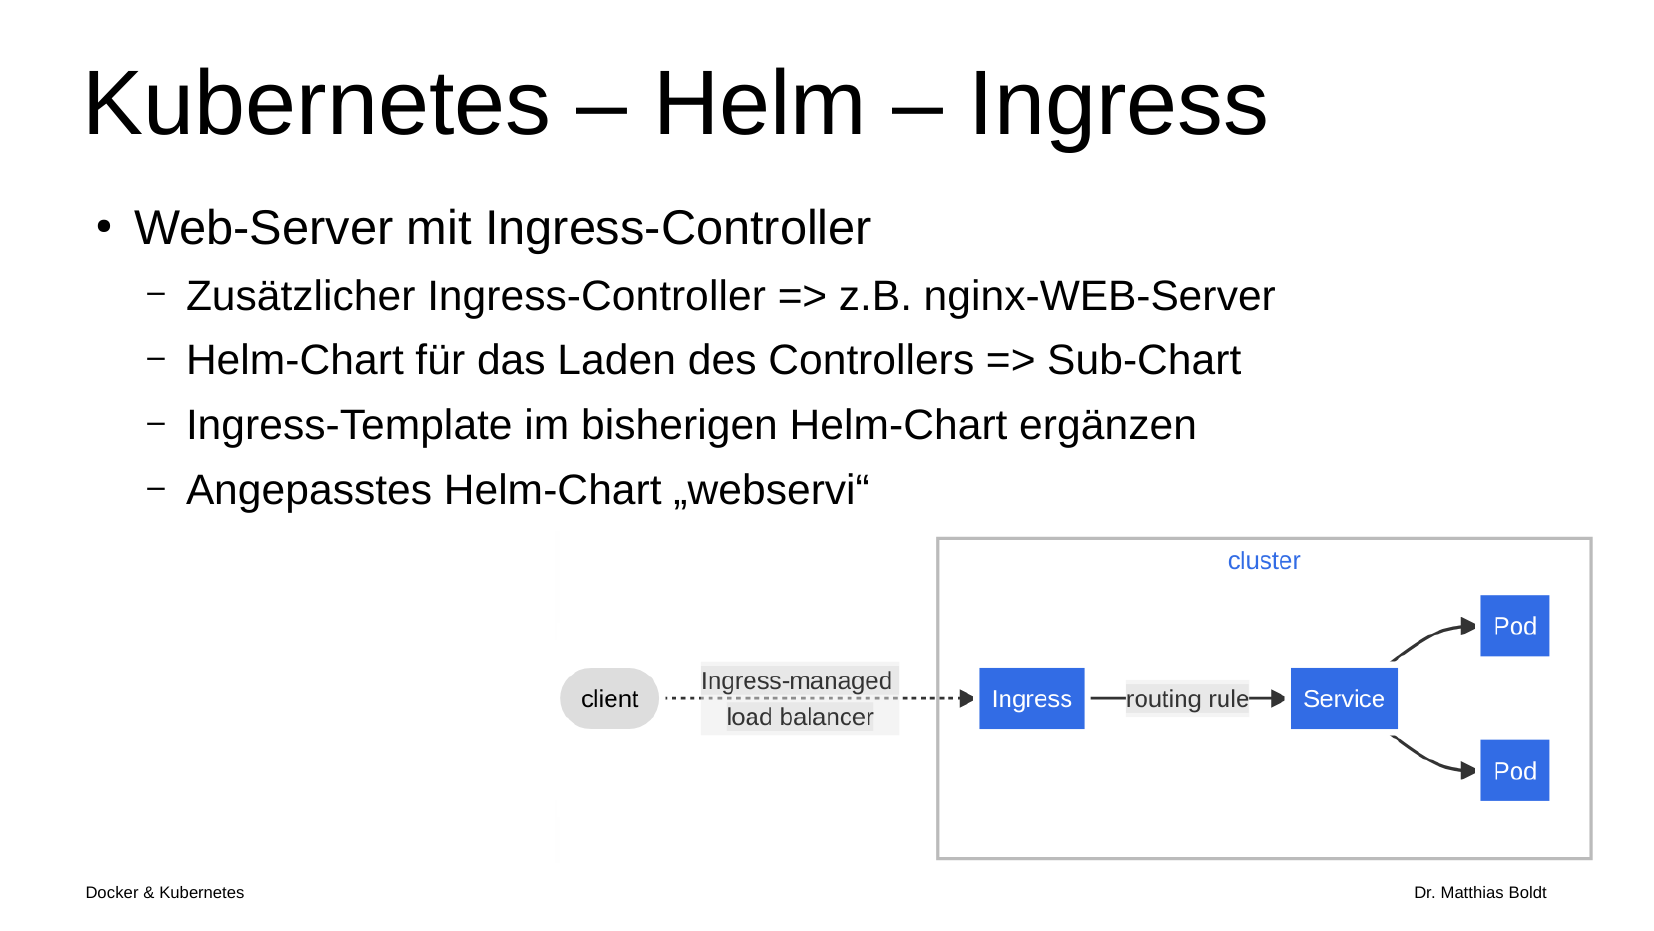

# Kubernetes – Helm – Ingress
Web-Server mit Ingress-Controller
Zusätzlicher Ingress-Controller => z.B. nginx-WEB-Server
Helm-Chart für das Laden des Controllers => Sub-Chart
Ingress-Template im bisherigen Helm-Chart ergänzen
Angepasstes Helm-Chart „webservi“
Docker & Kubernetes																Dr. Matthias Boldt